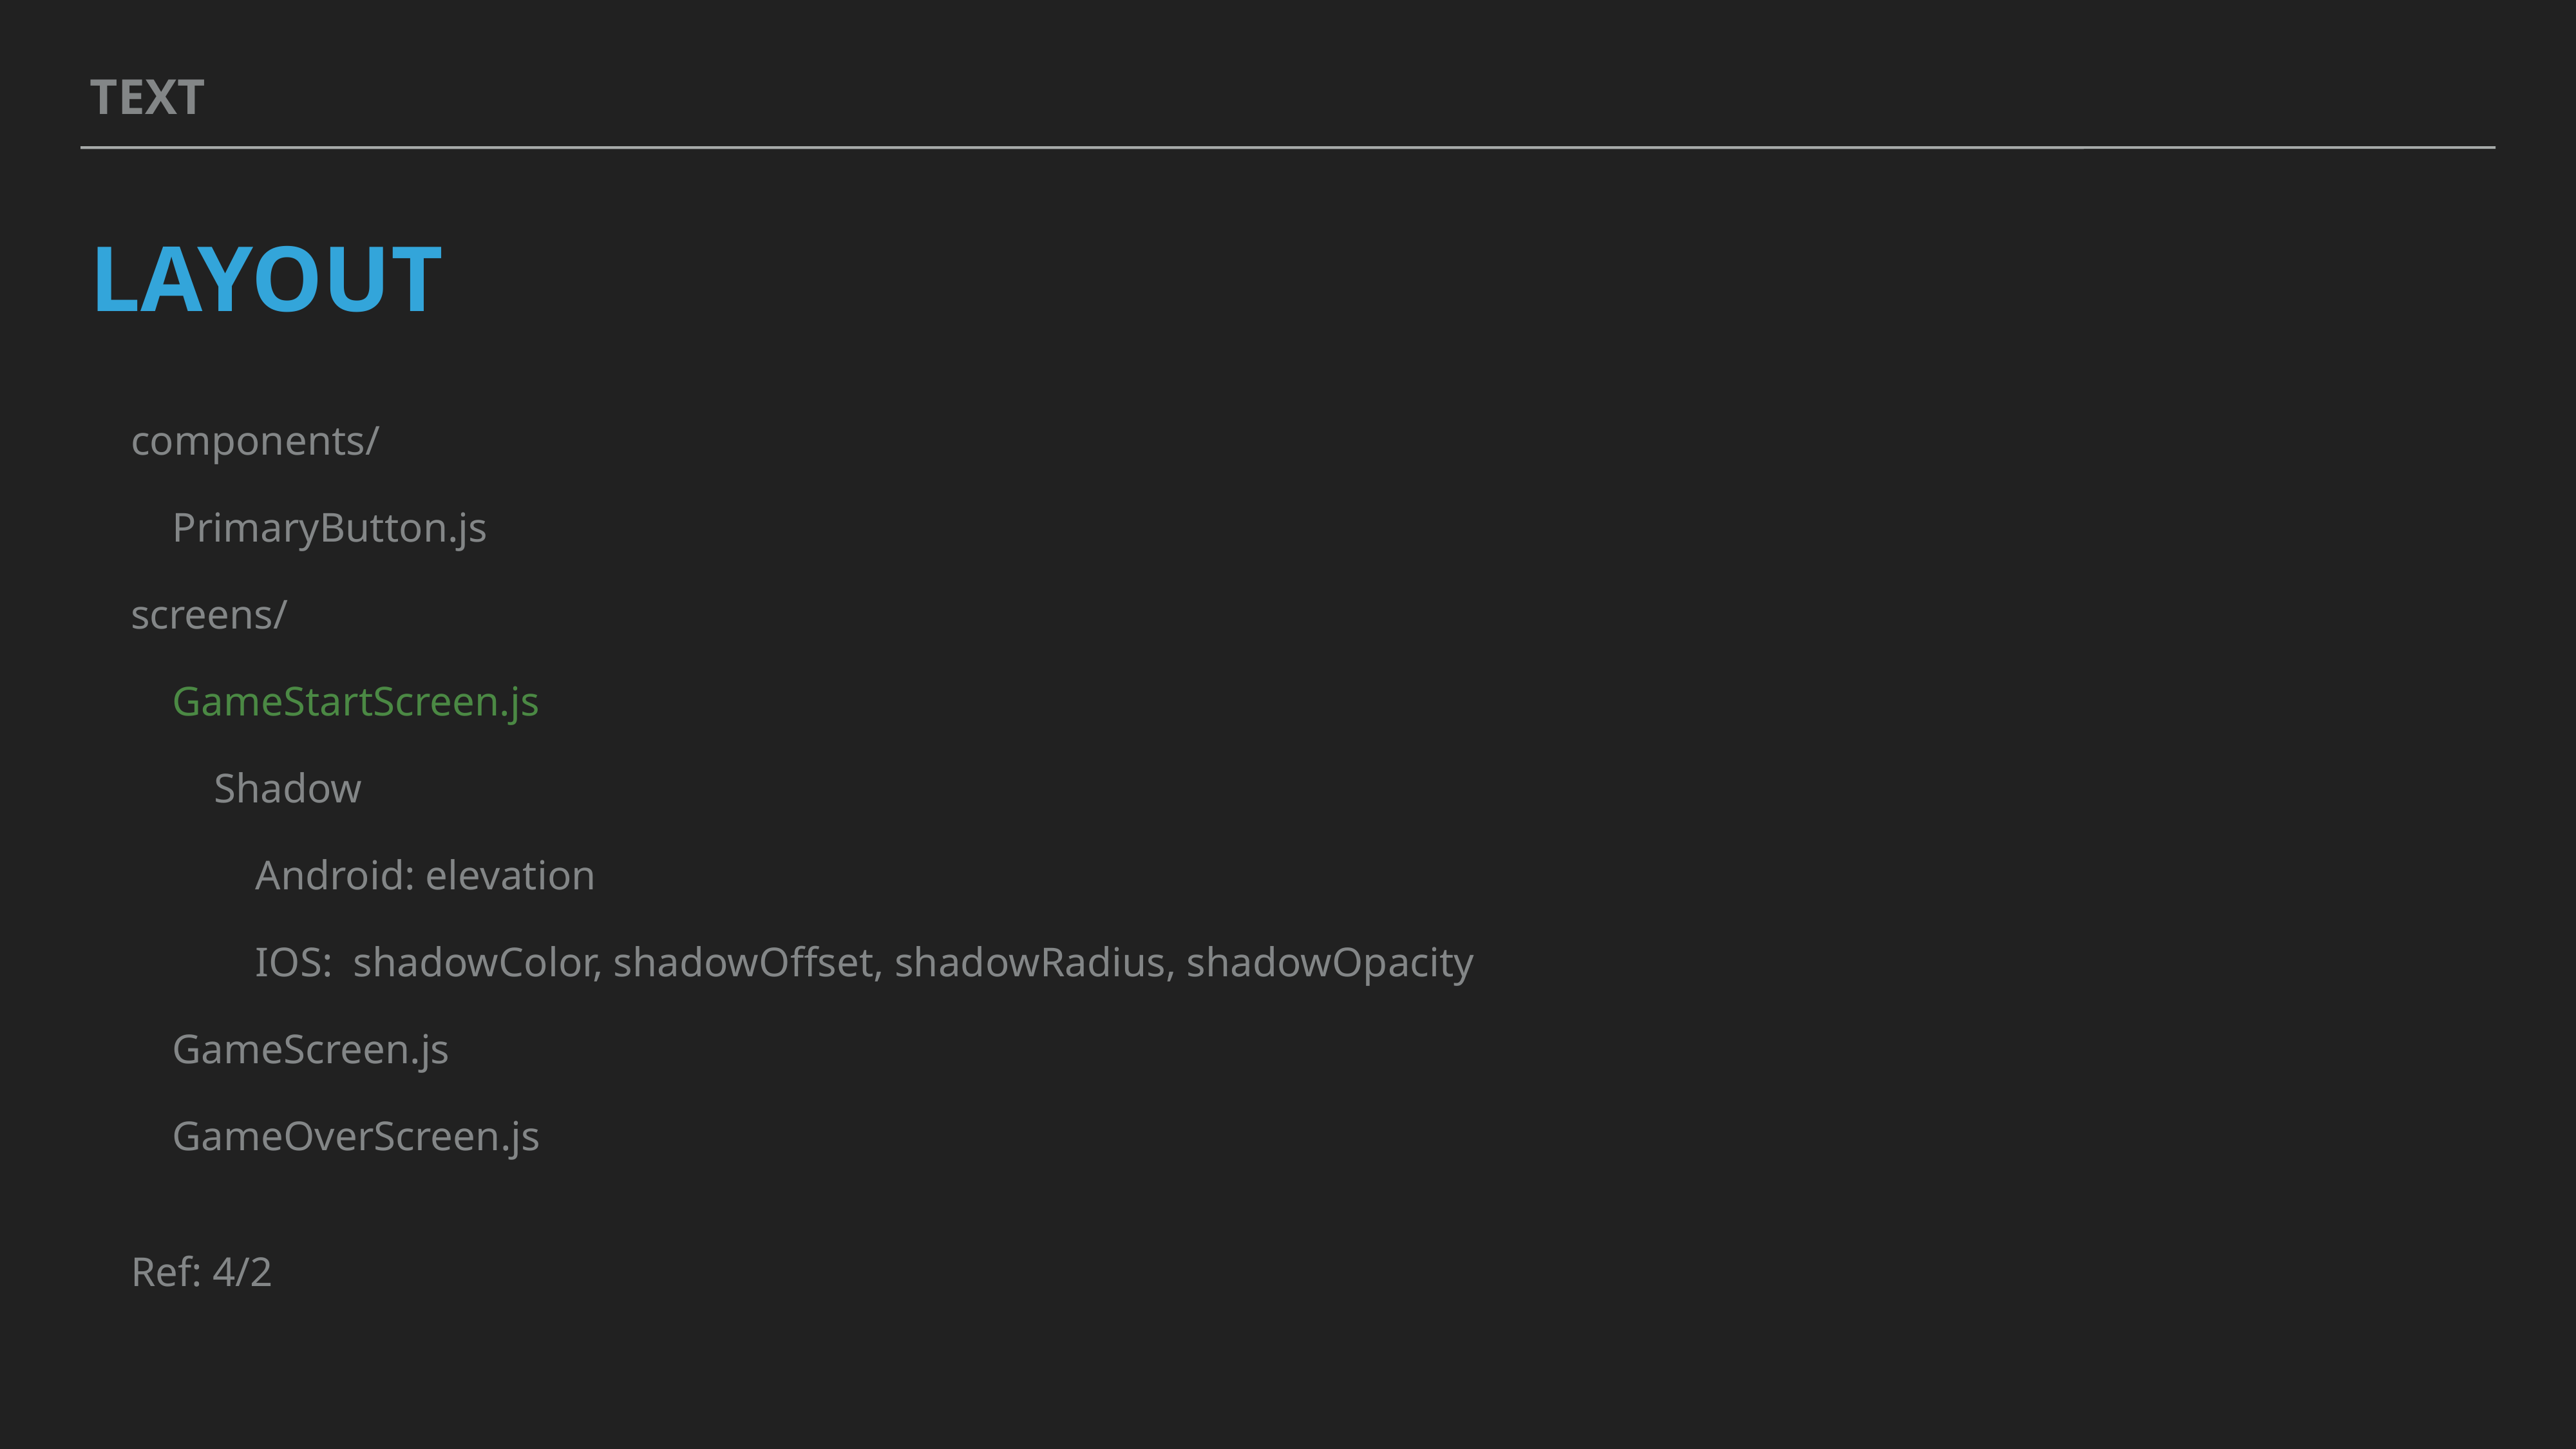

Layout
components/
PrimaryButton.js
screens/
GameStartScreen.js
Shadow
Android: elevation
IOS: shadowColor, shadowOffset, shadowRadius, shadowOpacity
GameScreen.js
GameOverScreen.js
Ref: 4/2